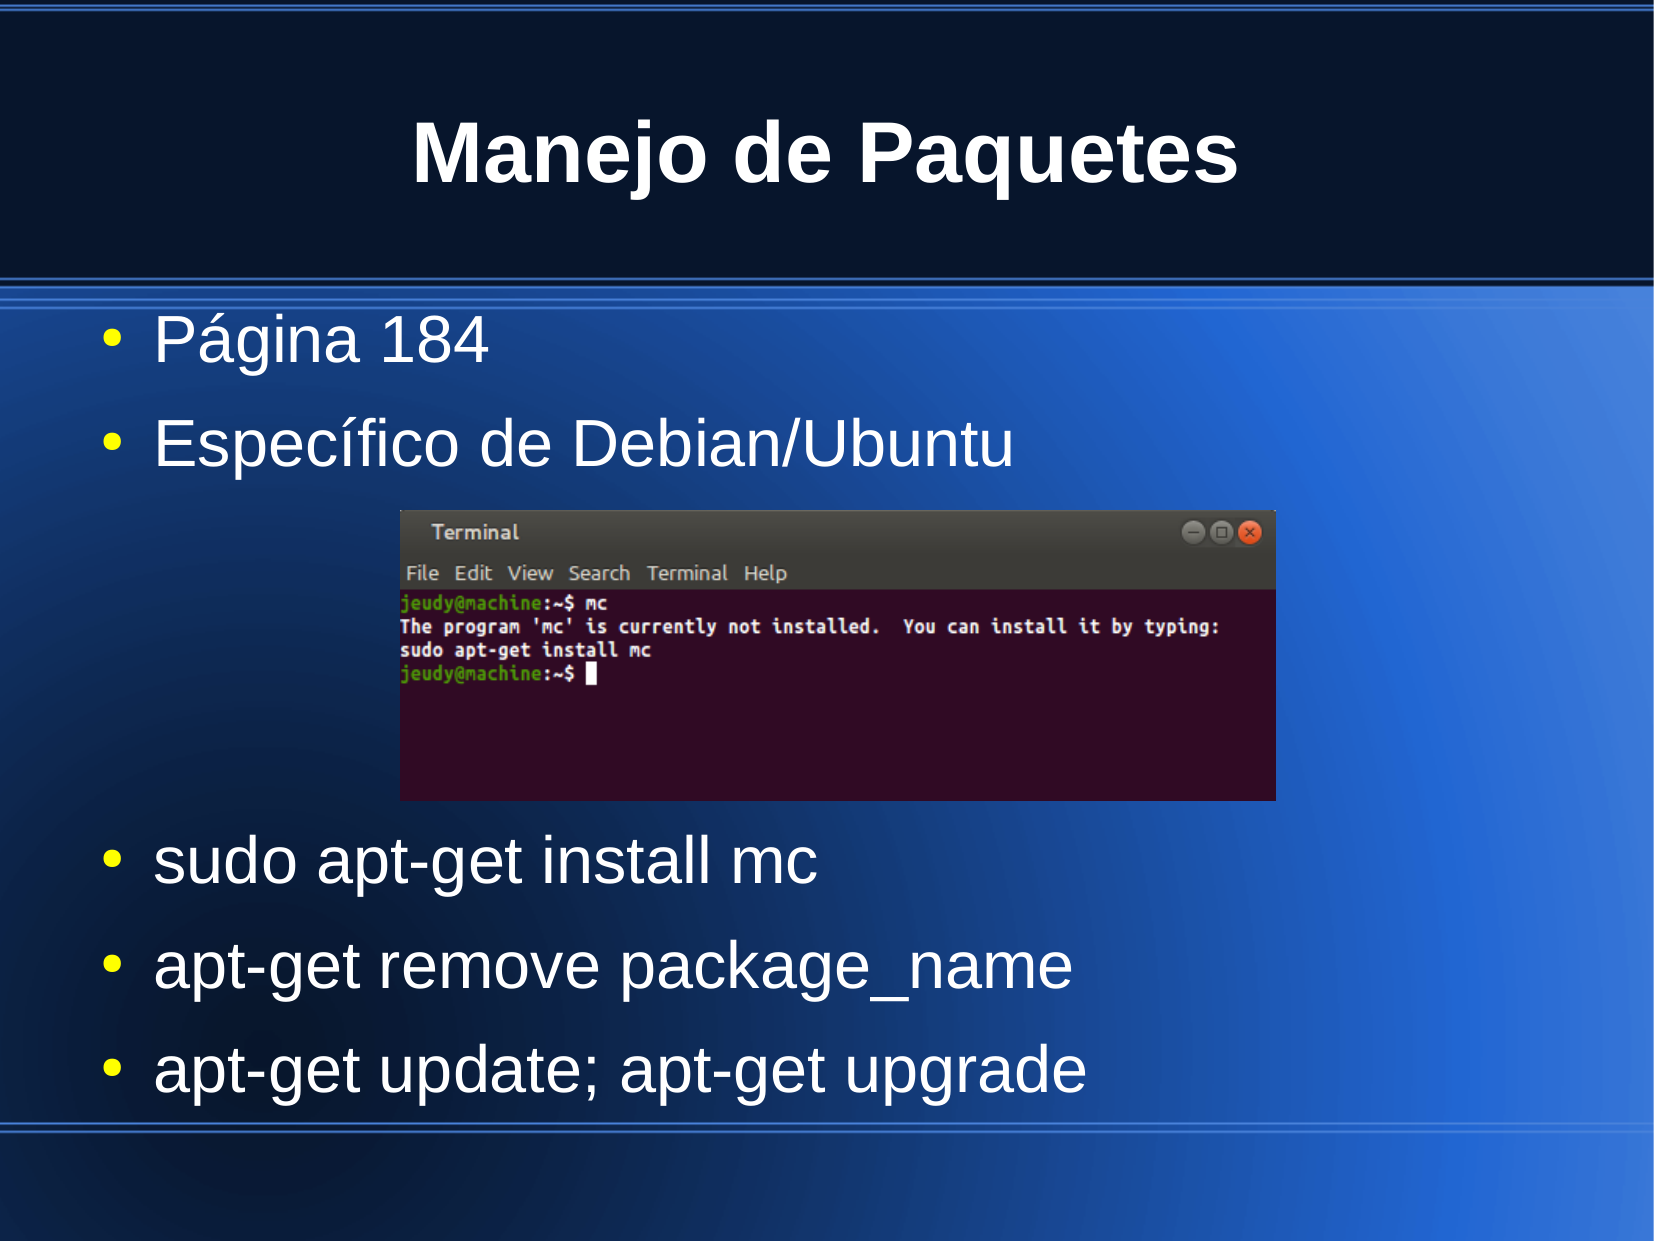

# Manejo de Paquetes
Página 184
Específico de Debian/Ubuntu
sudo apt-get install mc
apt-get remove package_name
apt-get update; apt-get upgrade